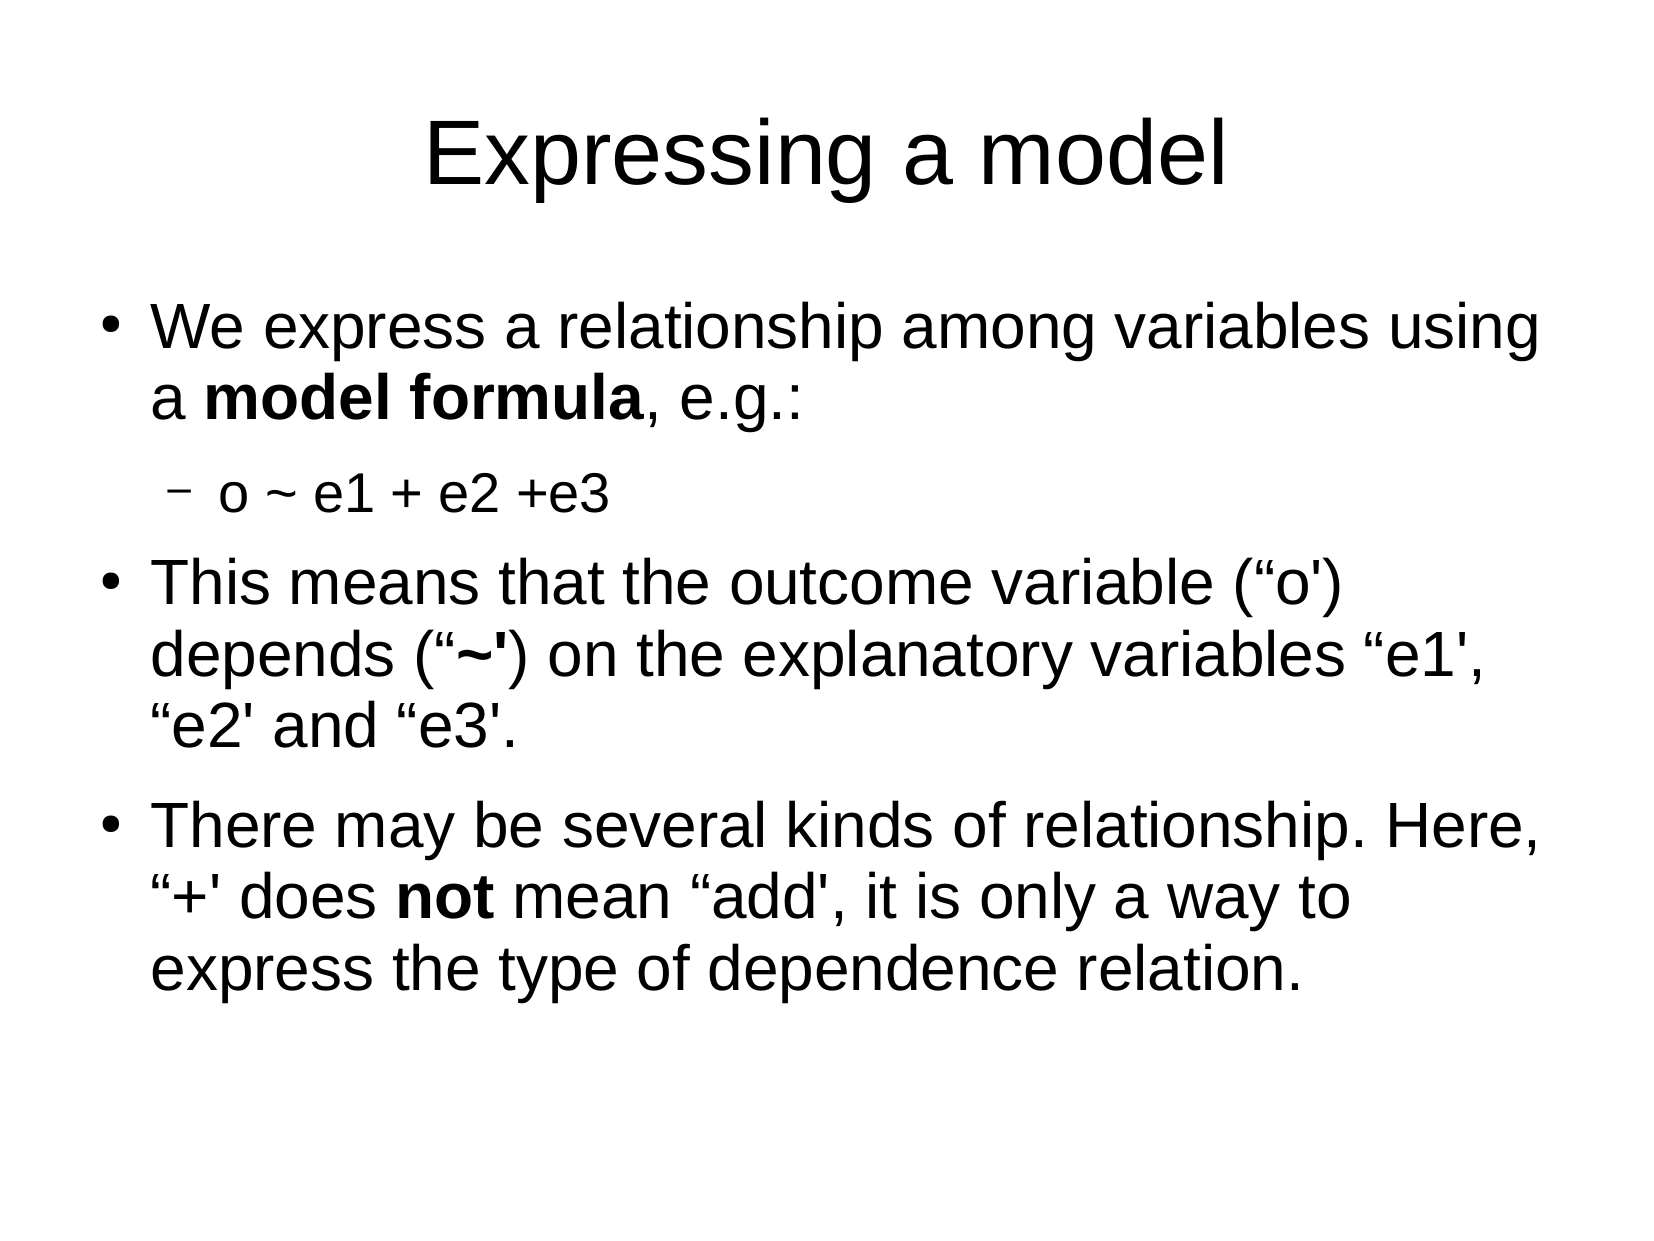

# Expressing a model
We express a relationship among variables using a model formula, e.g.:
o ~ e1 + e2 +e3
This means that the outcome variable (“o') depends (“~') on the explanatory variables “e1', “e2' and “e3'.
There may be several kinds of relationship. Here, “+' does not mean “add', it is only a way to express the type of dependence relation.